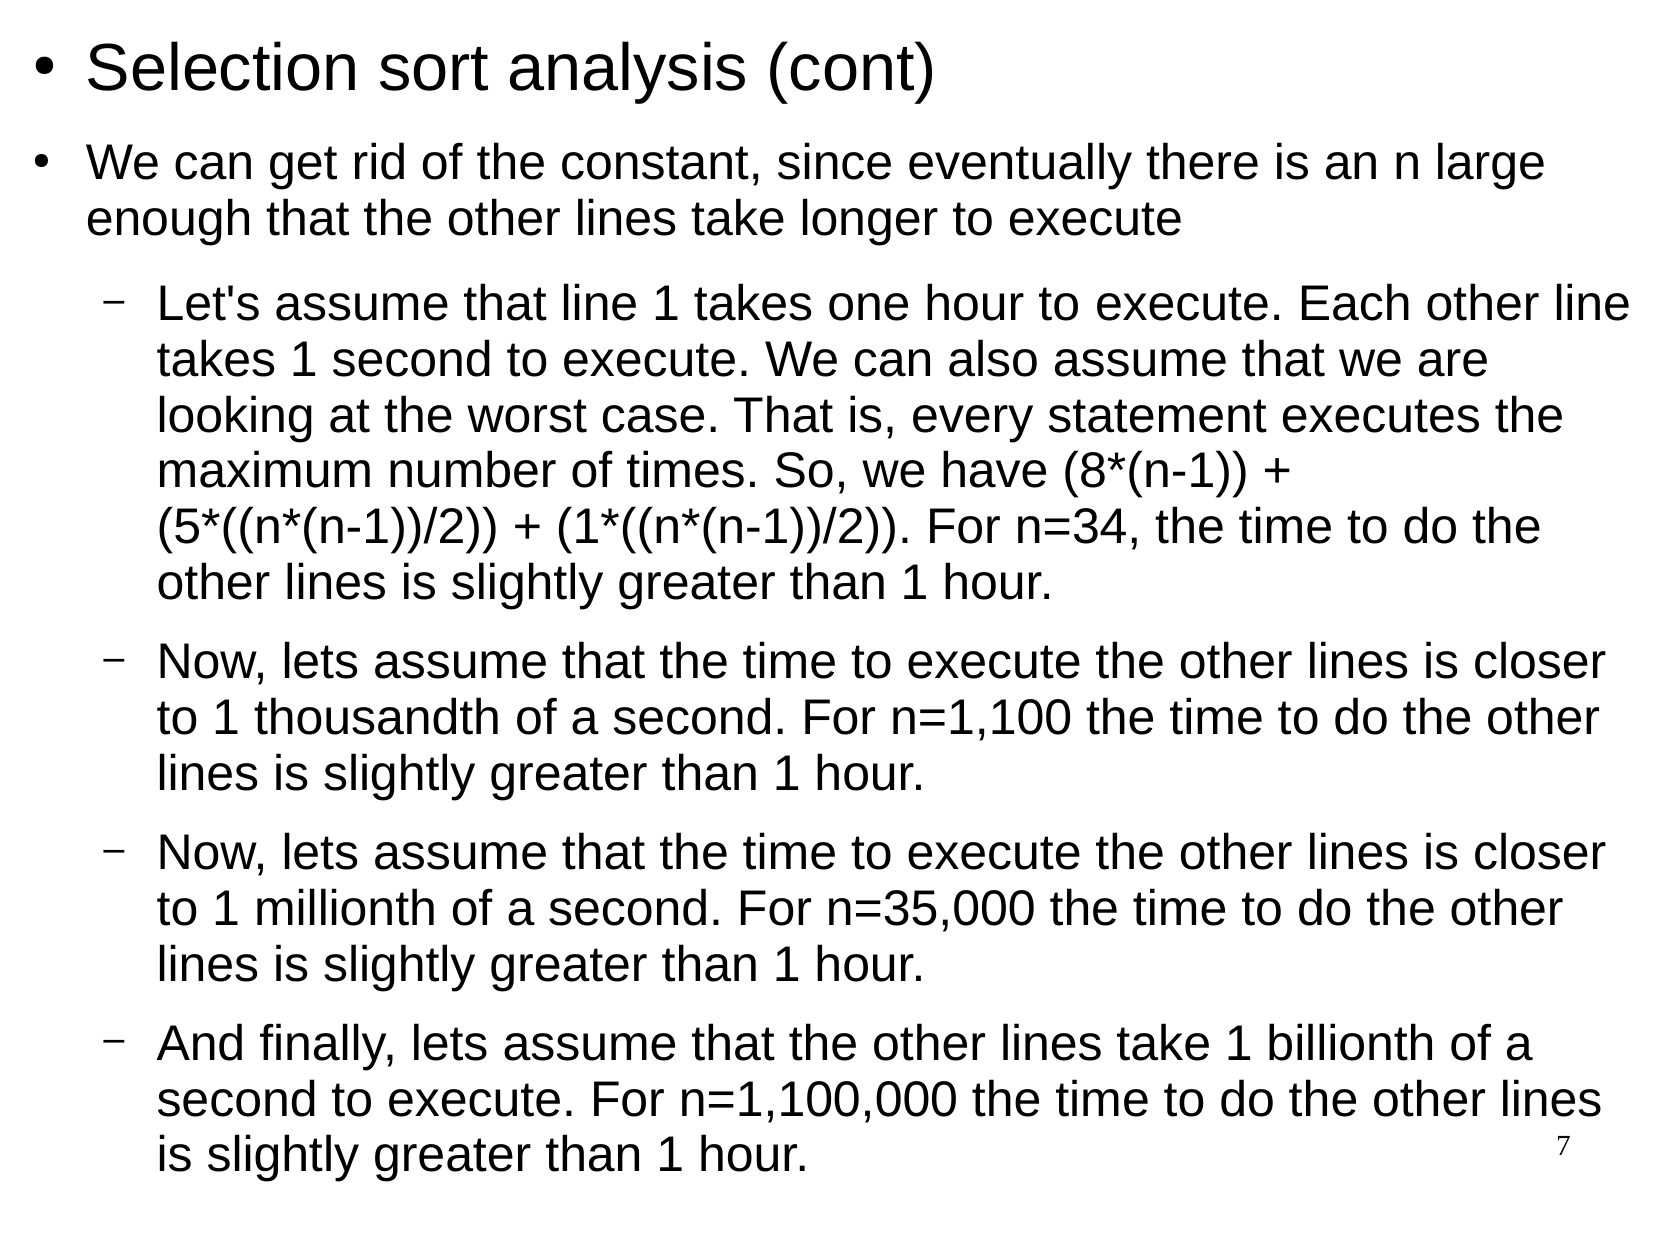

# Selection sort analysis (cont)
We can get rid of the constant, since eventually there is an n large enough that the other lines take longer to execute
Let's assume that line 1 takes one hour to execute. Each other line takes 1 second to execute. We can also assume that we are looking at the worst case. That is, every statement executes the maximum number of times. So, we have (8*(n-1)) + (5*((n*(n-1))/2)) + (1*((n*(n-1))/2)). For n=34, the time to do the other lines is slightly greater than 1 hour.
Now, lets assume that the time to execute the other lines is closer to 1 thousandth of a second. For n=1,100 the time to do the other lines is slightly greater than 1 hour.
Now, lets assume that the time to execute the other lines is closer to 1 millionth of a second. For n=35,000 the time to do the other lines is slightly greater than 1 hour.
And finally, lets assume that the other lines take 1 billionth of a second to execute. For n=1,100,000 the time to do the other lines is slightly greater than 1 hour.
7